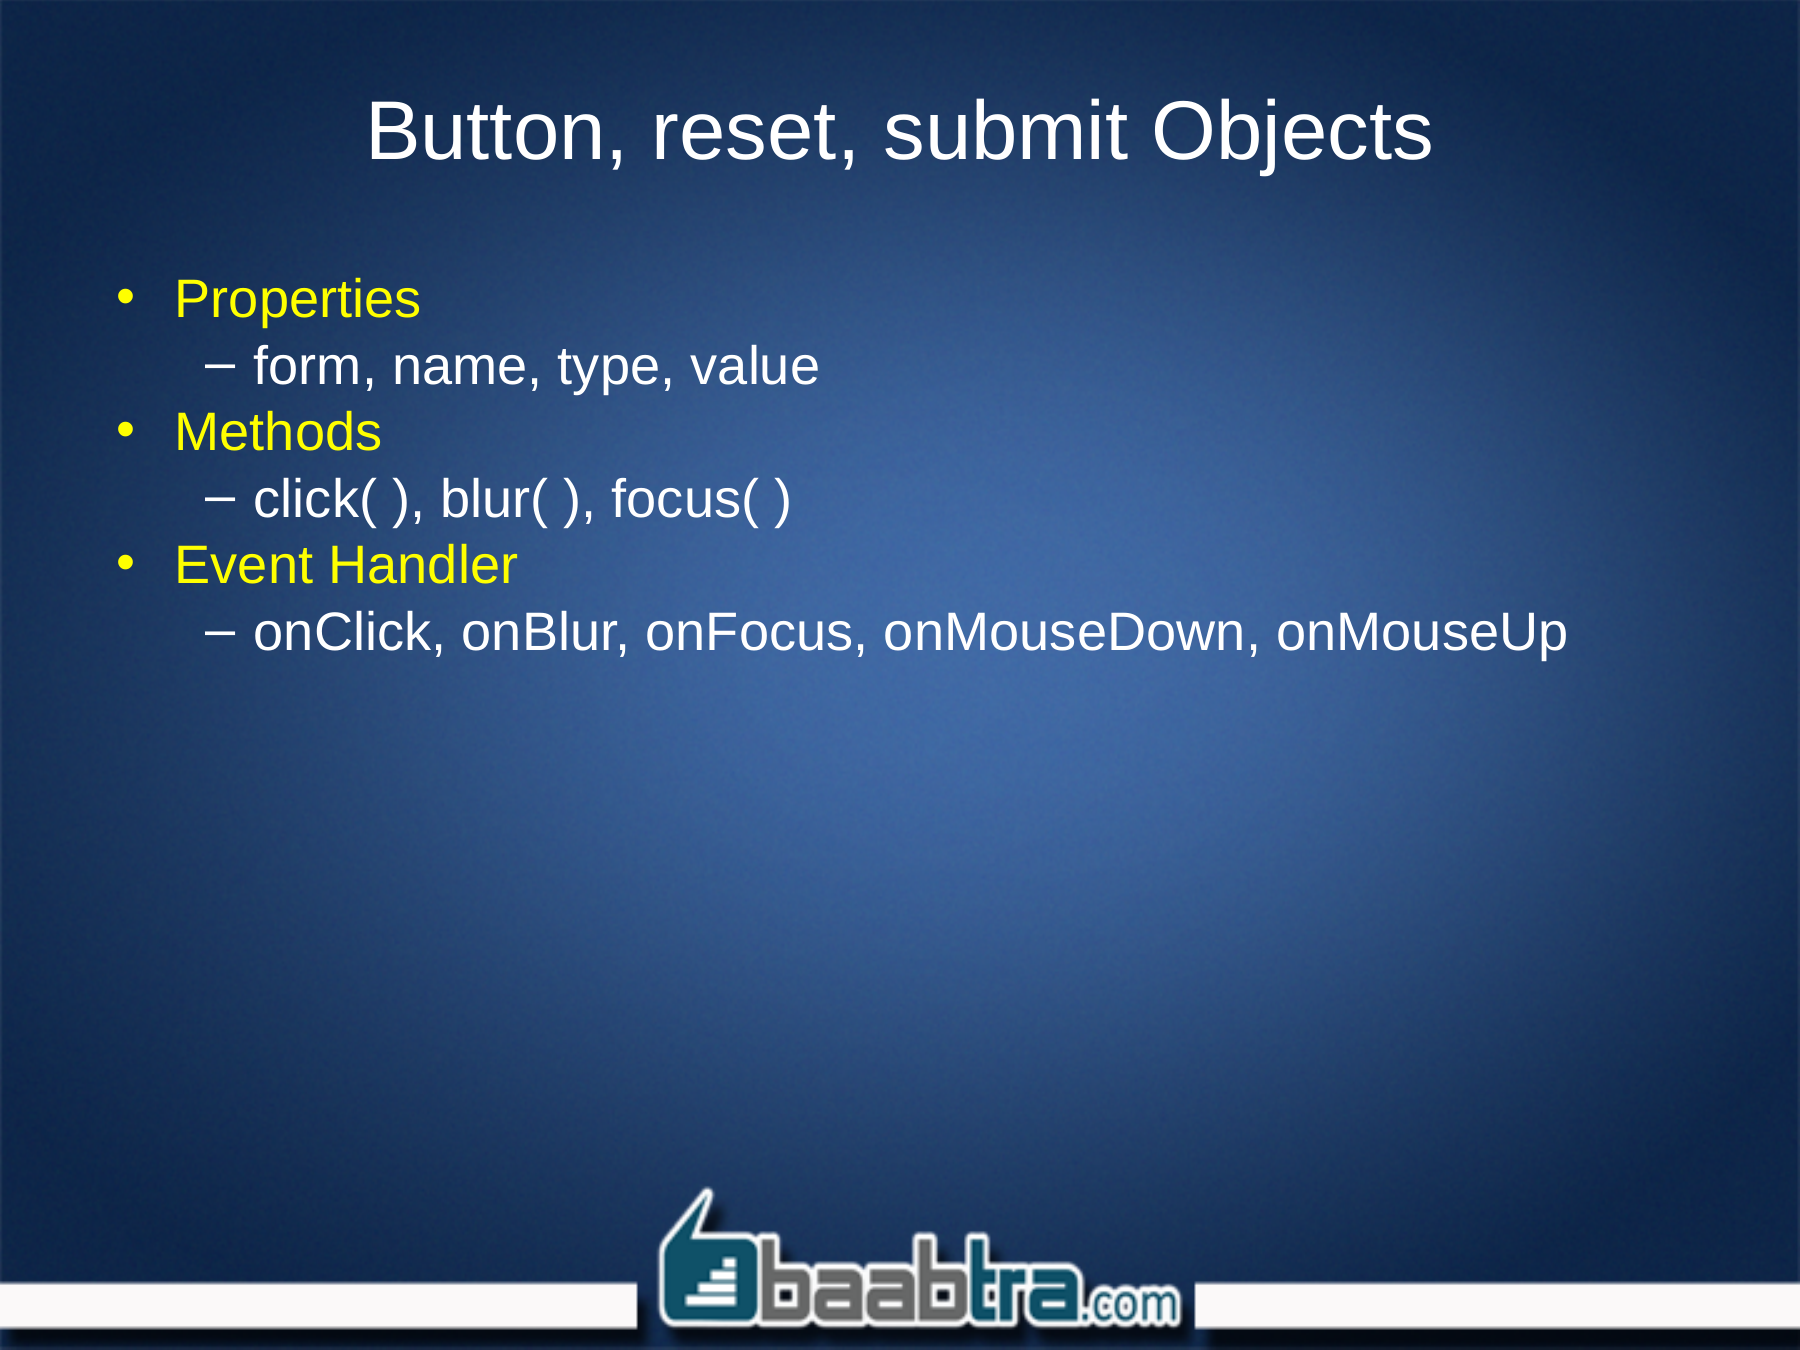

# Button, reset, submit Objects
Properties
form, name, type, value
Methods
click( ), blur( ), focus( )
Event Handler
onClick, onBlur, onFocus, onMouseDown, onMouseUp